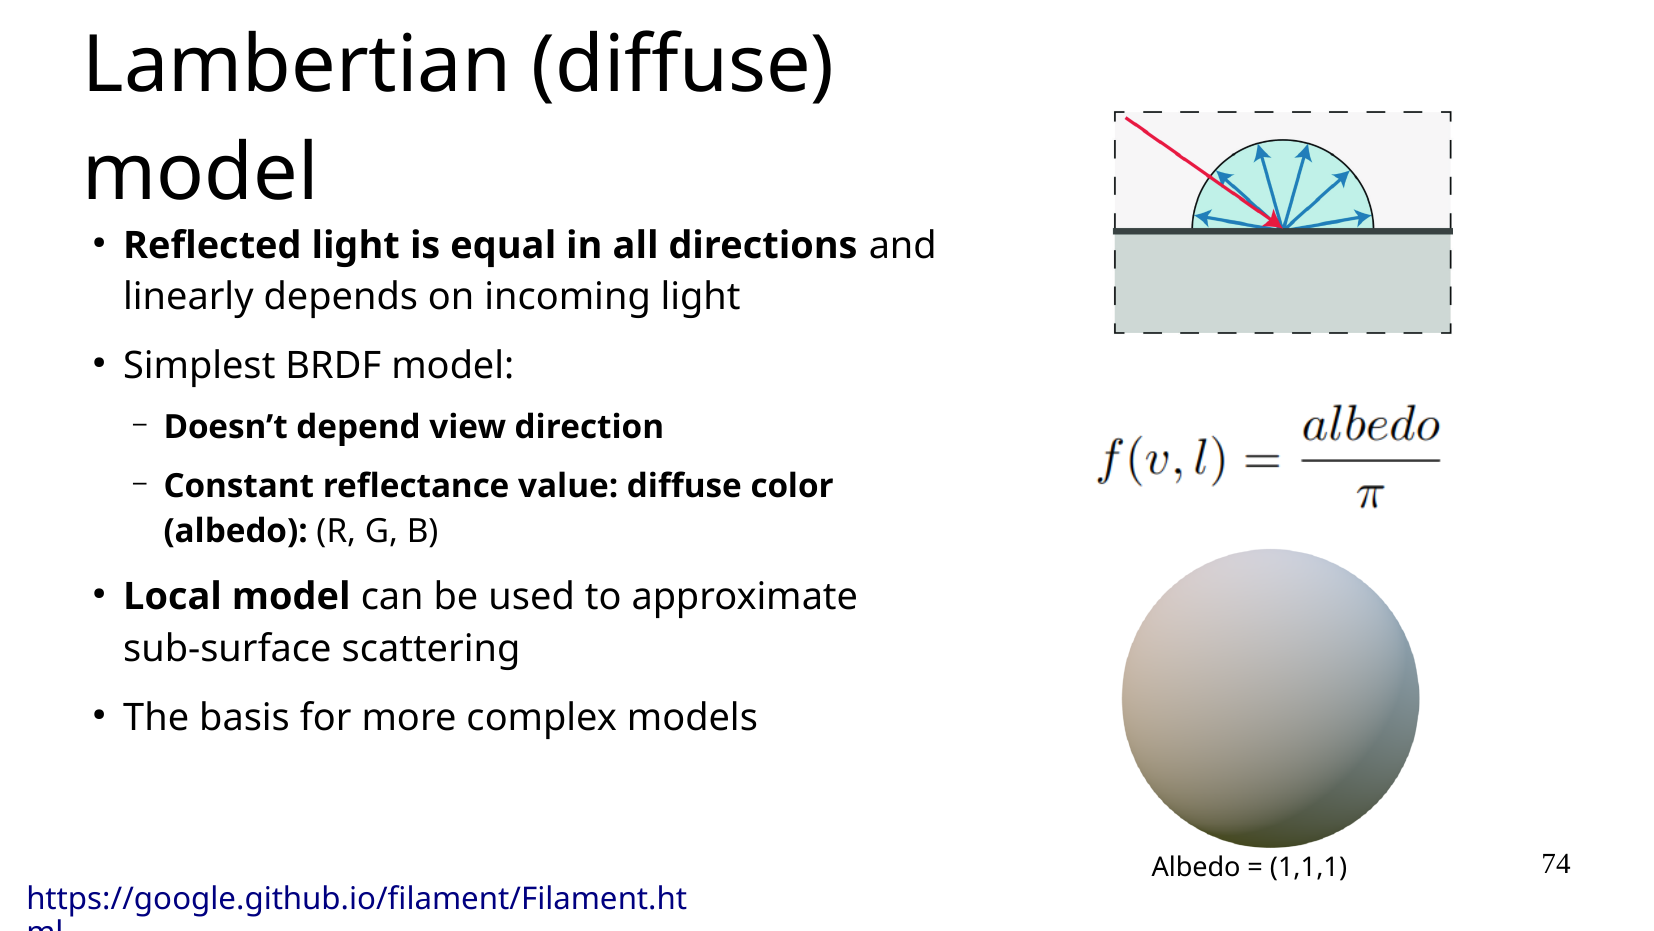

# Lambertian (diffuse) model
Reflected light is equal in all directions and linearly depends on incoming light
Simplest BRDF model:
Doesn’t depend view direction
Constant reflectance value: diffuse color (albedo): (R, G, B)
Local model can be used to approximate sub-surface scattering
The basis for more complex models
Albedo = (1,1,1)
74
https://google.github.io/filament/Filament.html